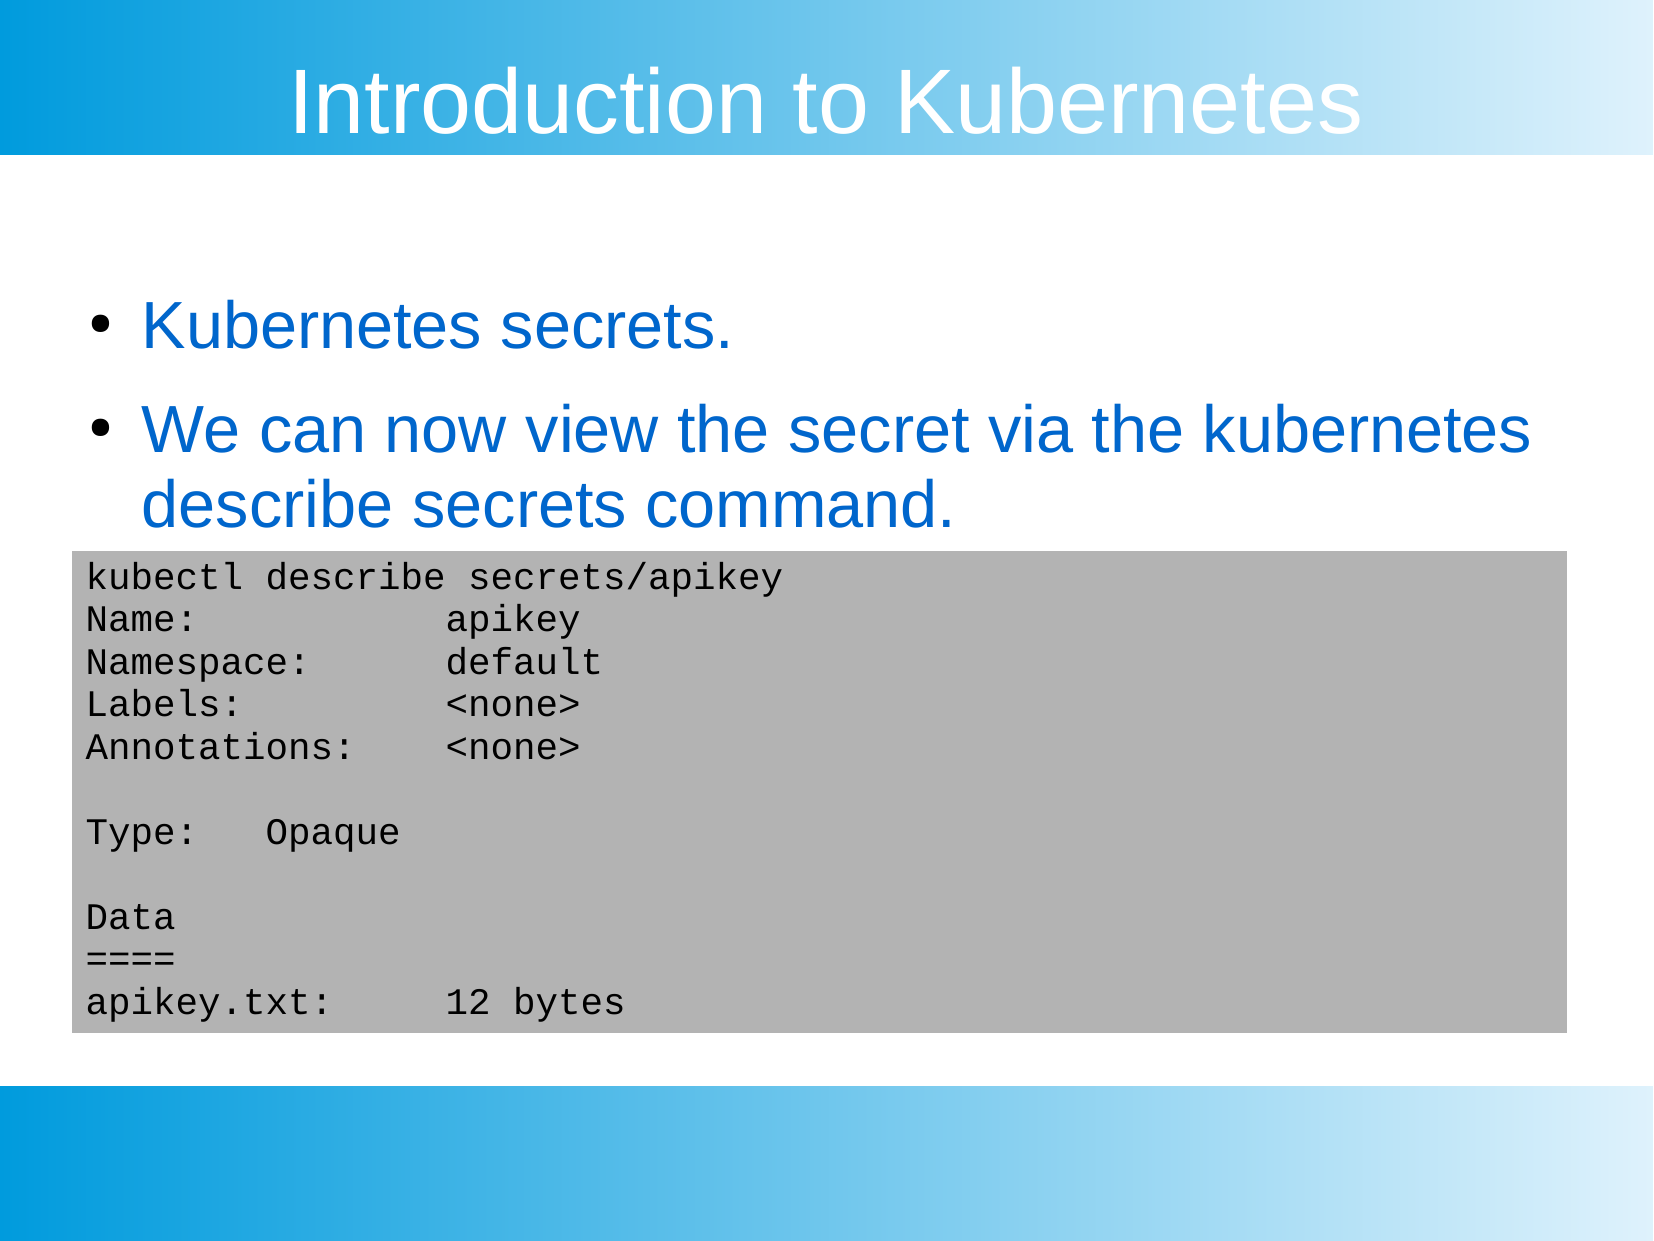

# Introduction to Kubernetes
Kubernetes secrets.
We can now view the secret via the kubernetes describe secrets command.
| kubectl describe secrets/apikey Name: apikey Namespace: default Labels: <none> Annotations: <none> Type: Opaque Data ==== apikey.txt: 12 bytes |
| --- |